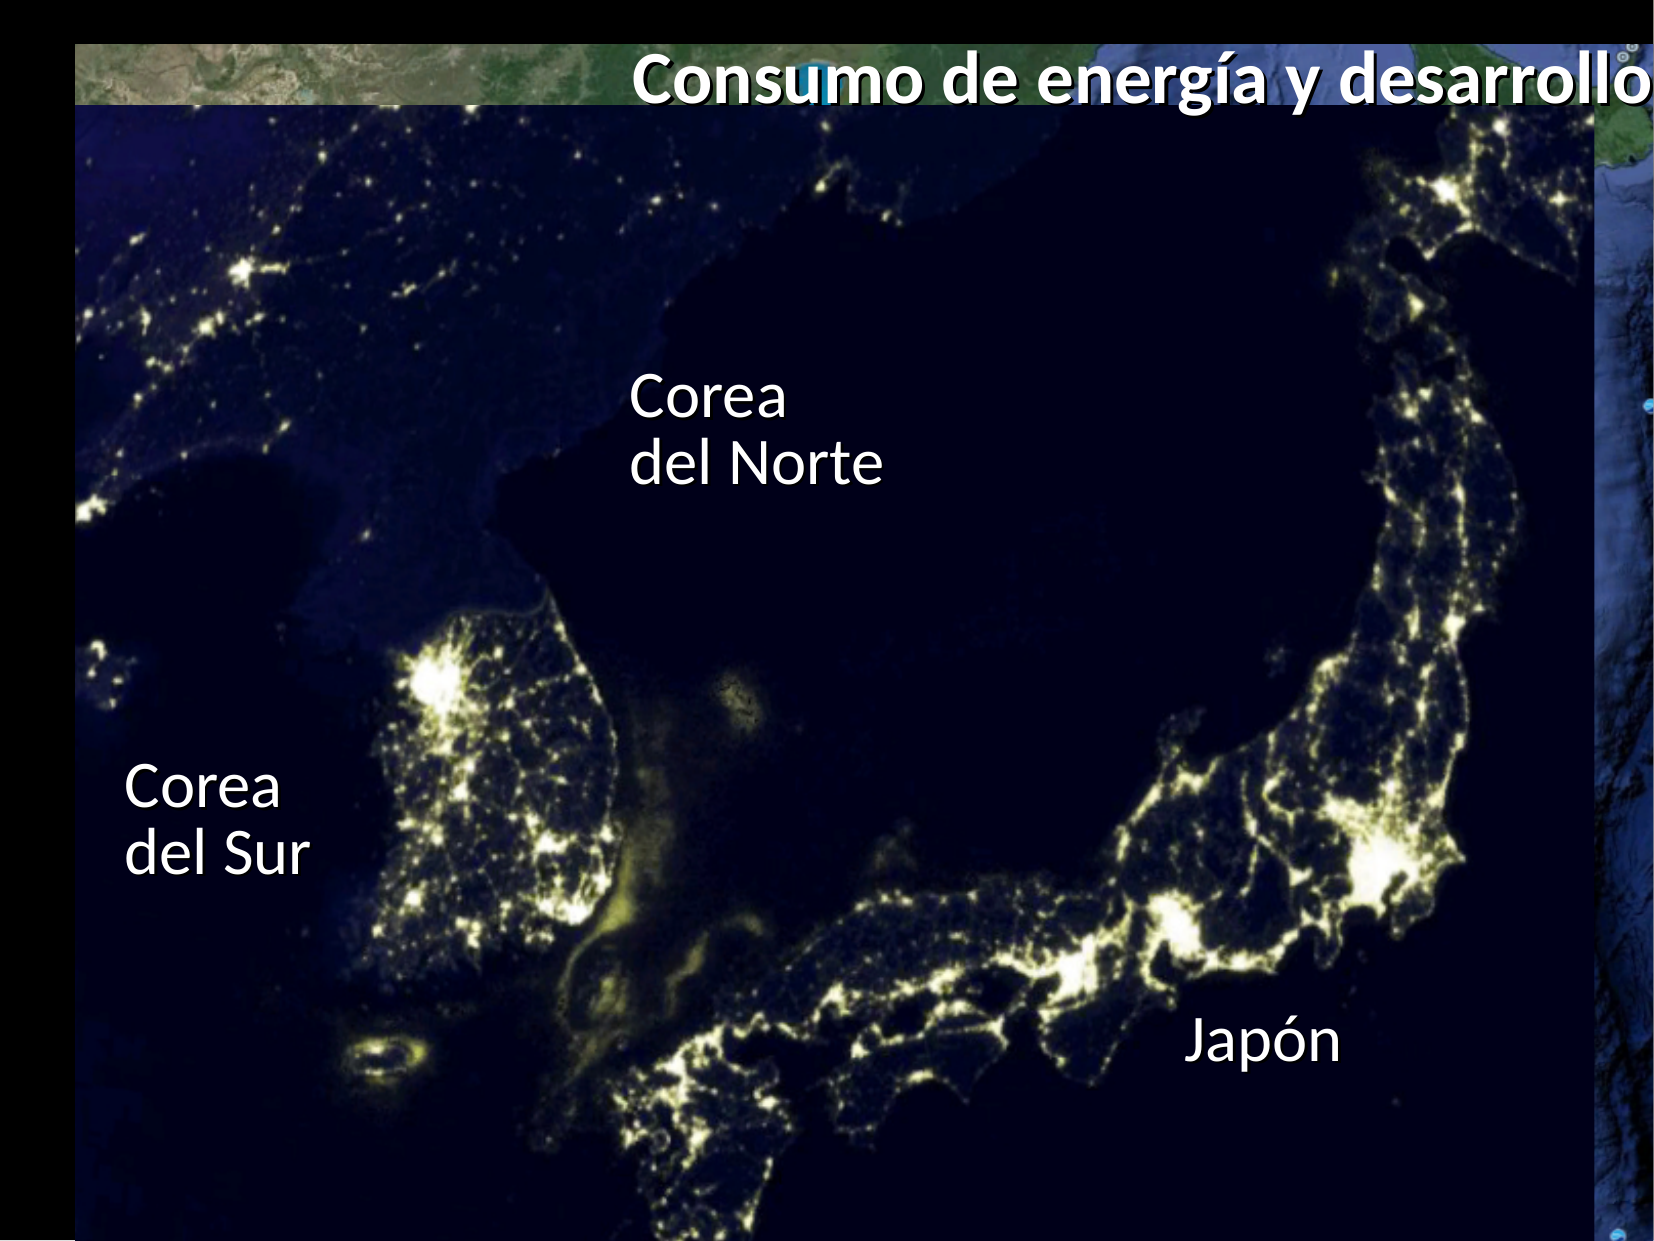

# Consumo de energía y desarrollo
Corea
del Norte
Corea
del Sur
Japón
Introducción a la Física (Asorey-Sarmiento)
30